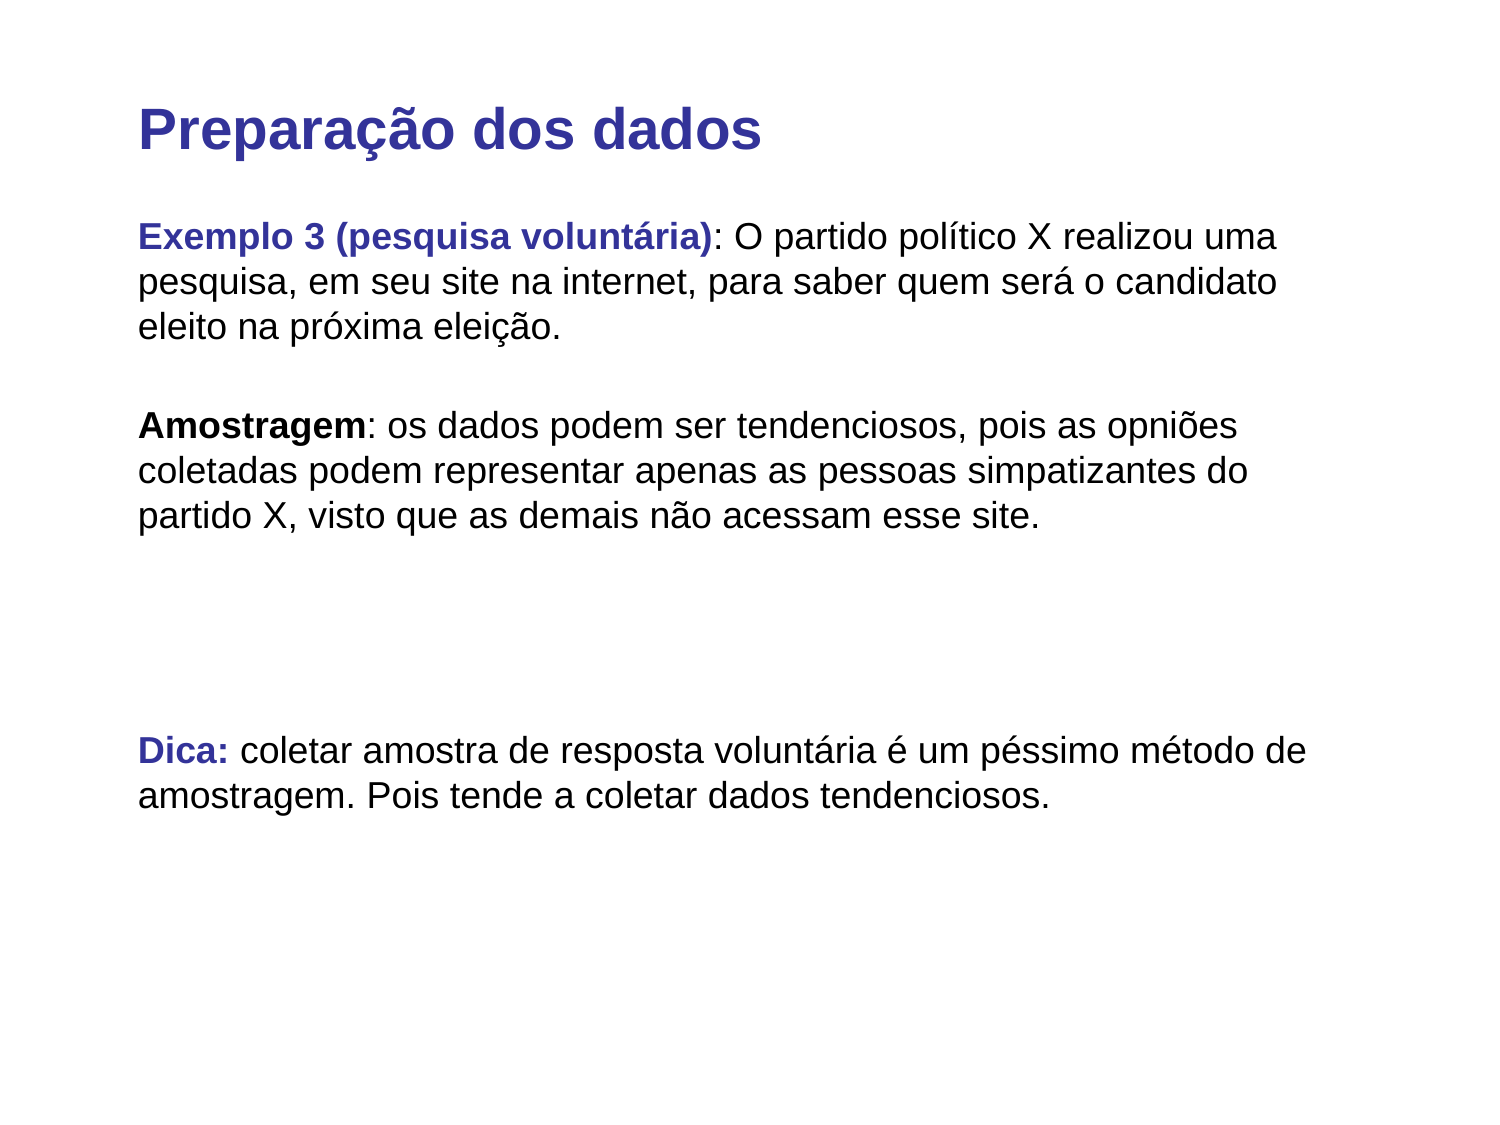

Preparação dos dados
Exemplo 3 (pesquisa voluntária): O partido político X realizou uma pesquisa, em seu site na internet, para saber quem será o candidato eleito na próxima eleição.
Amostragem: os dados podem ser tendenciosos, pois as opniões coletadas podem representar apenas as pessoas simpatizantes do partido X, visto que as demais não acessam esse site.
Dica: coletar amostra de resposta voluntária é um péssimo método de amostragem. Pois tende a coletar dados tendenciosos.